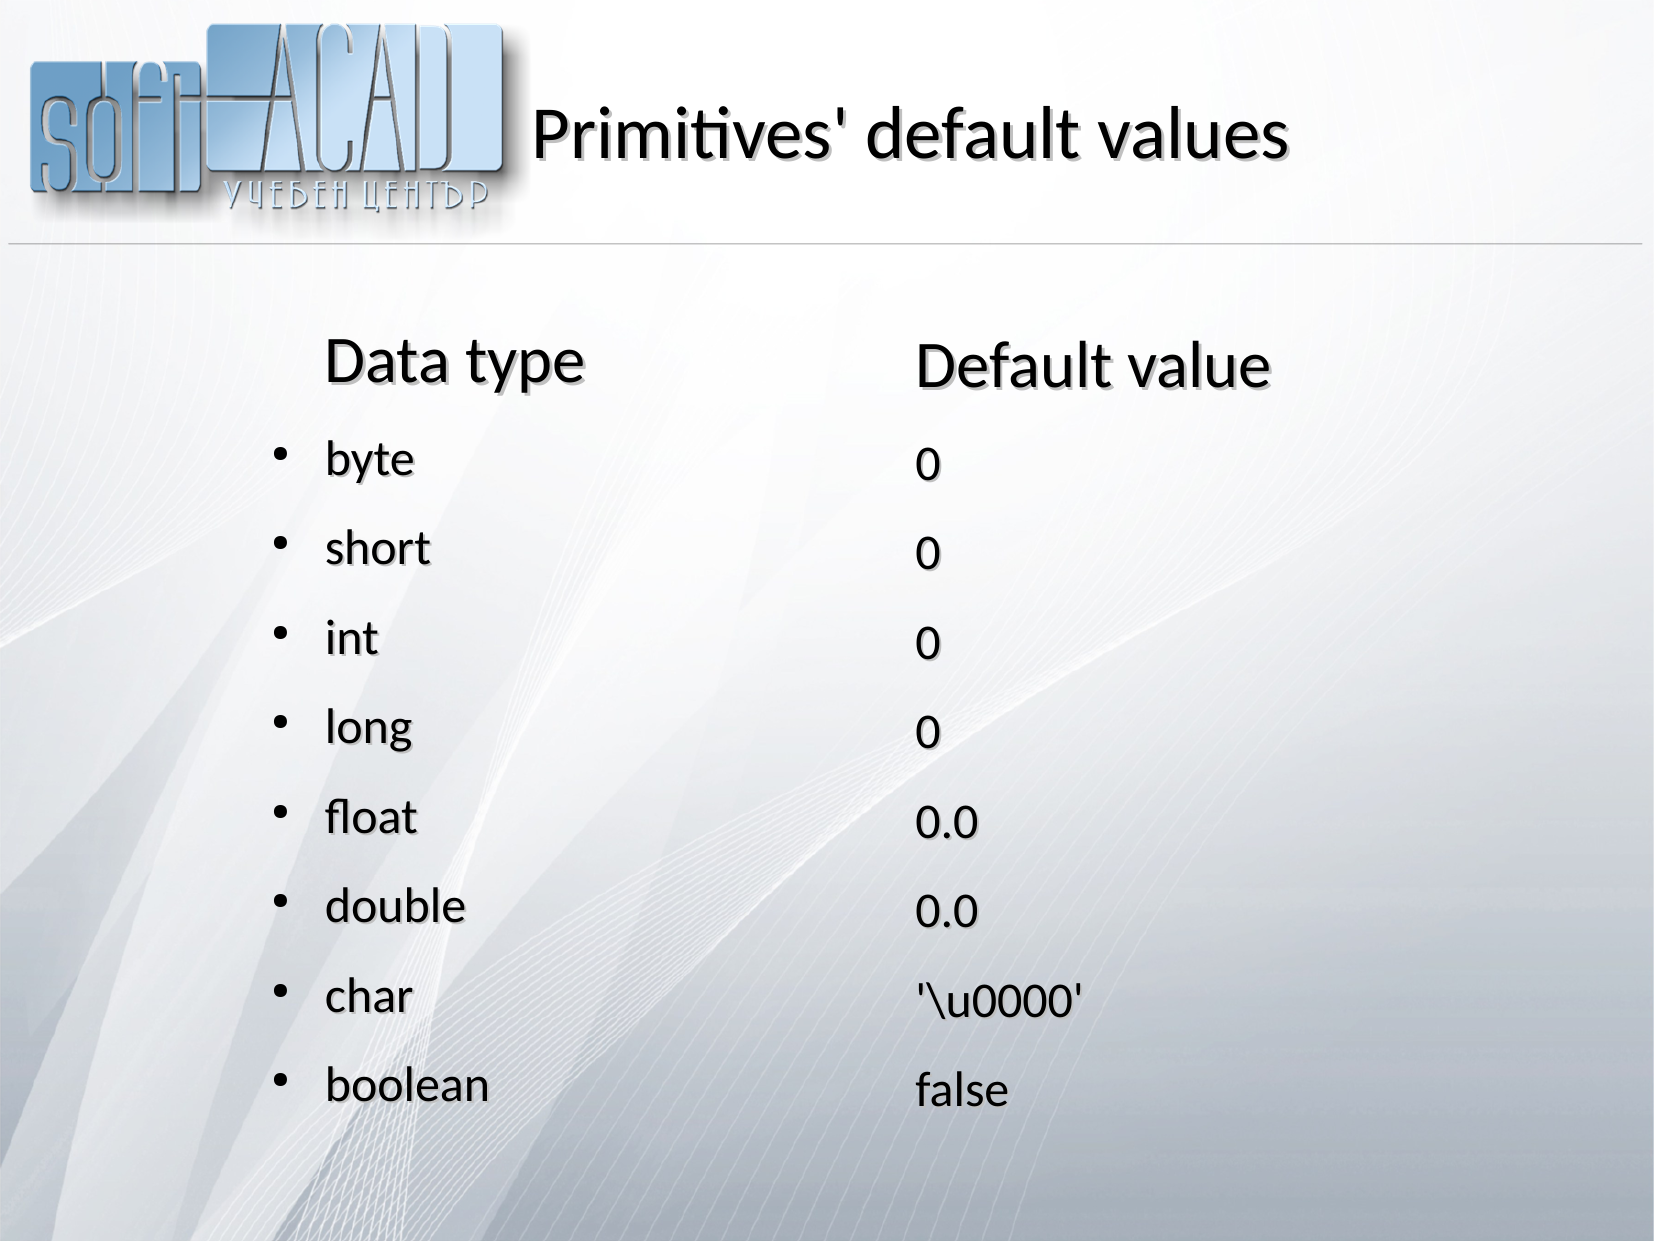

# Primitives' default values
Data type
byte
short
int
long
float
double
char
boolean
Default value
0
0
0
0
0.0
0.0
'\u0000'
false